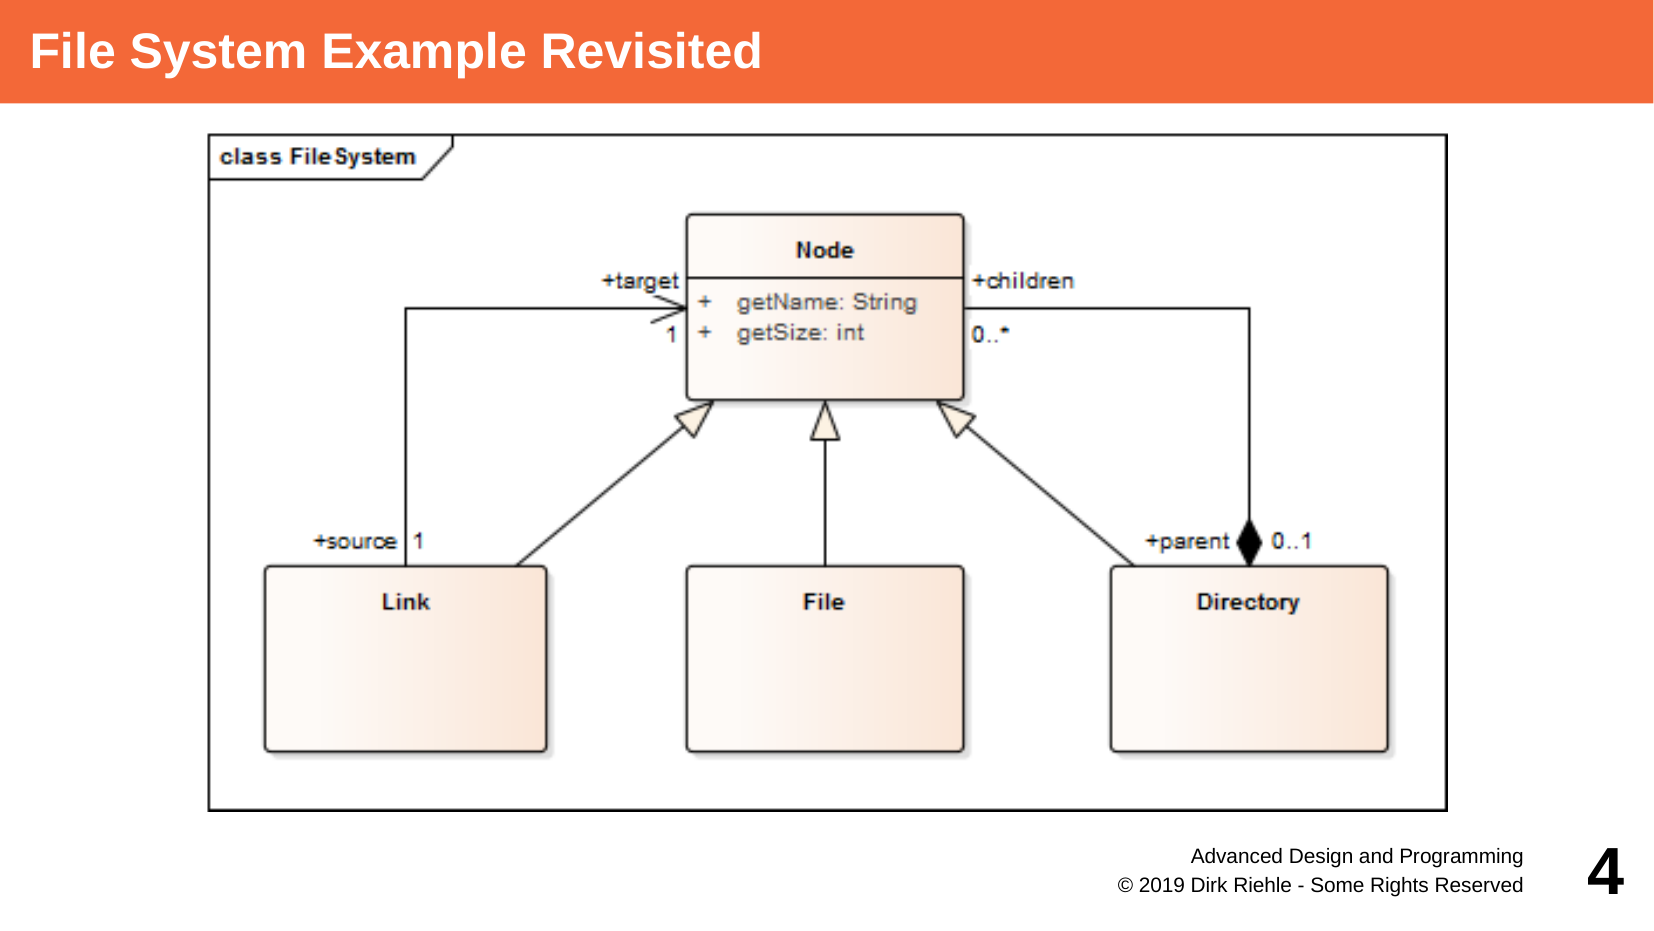

# File System Example Revisited
Advanced Design and Programming
4
© 2019 Dirk Riehle - Some Rights Reserved